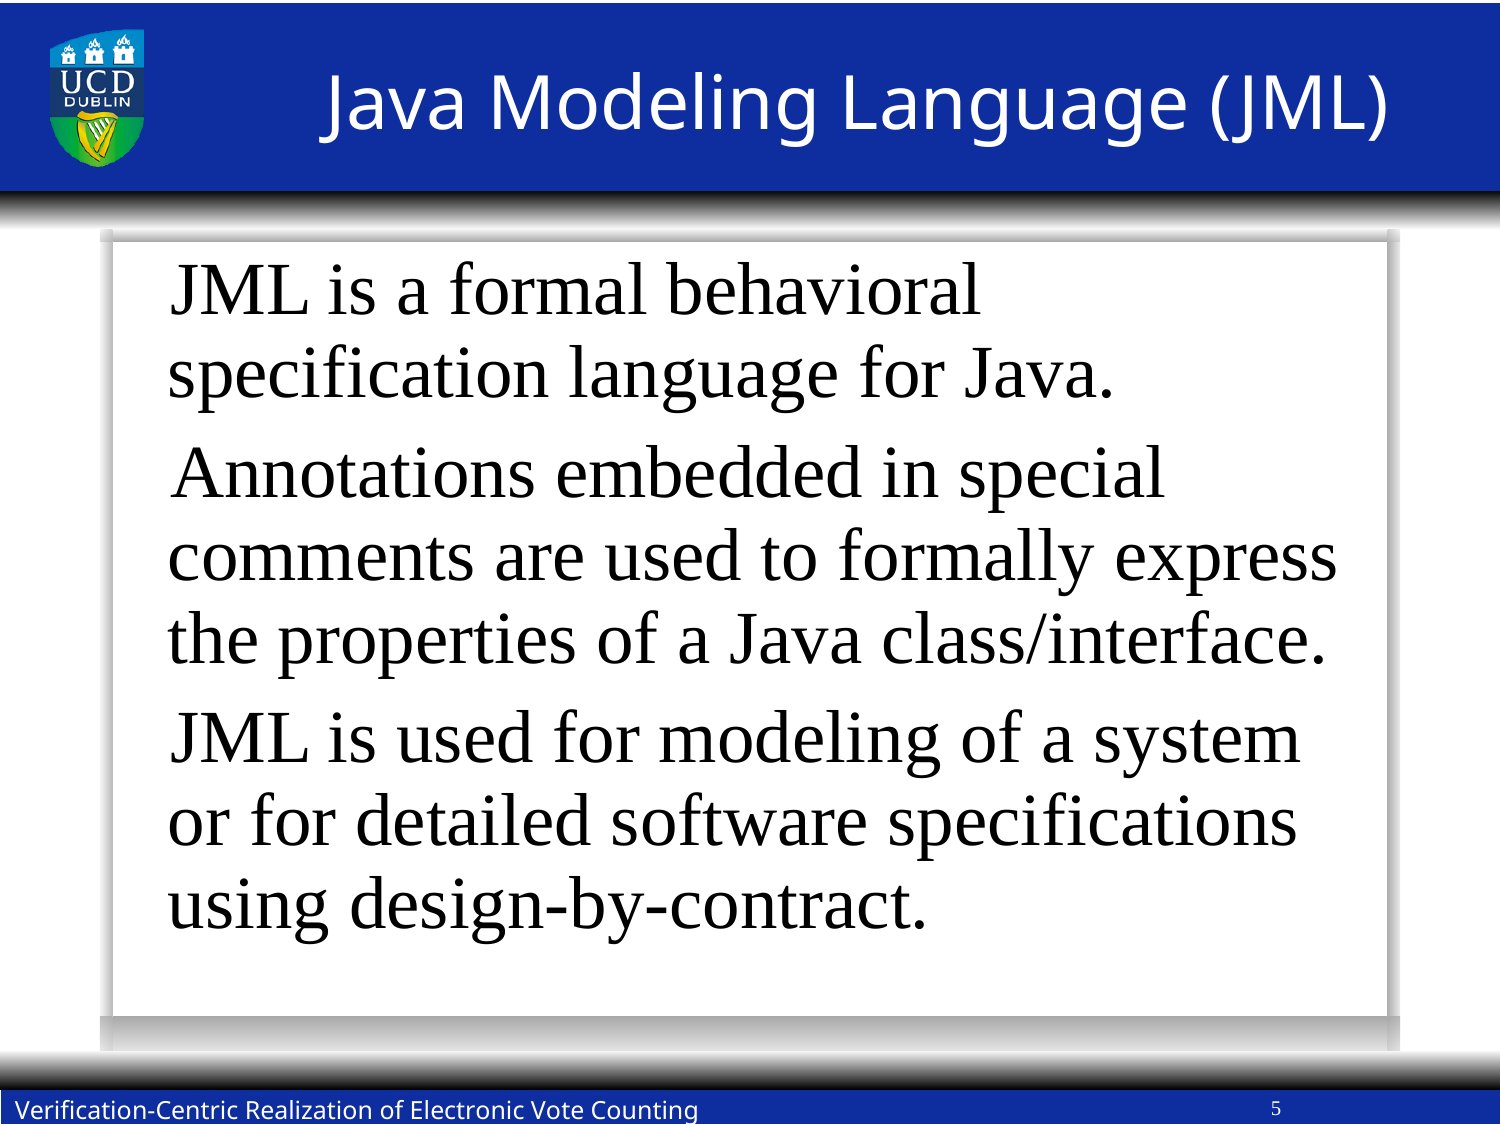

# Java Modeling Language (JML)
 JML is a formal behavioral specification language for Java.
 Annotations embedded in special comments are used to formally express the properties of a Java class/interface.
 JML is used for modeling of a system or for detailed software specifications using design-by-contract.
5